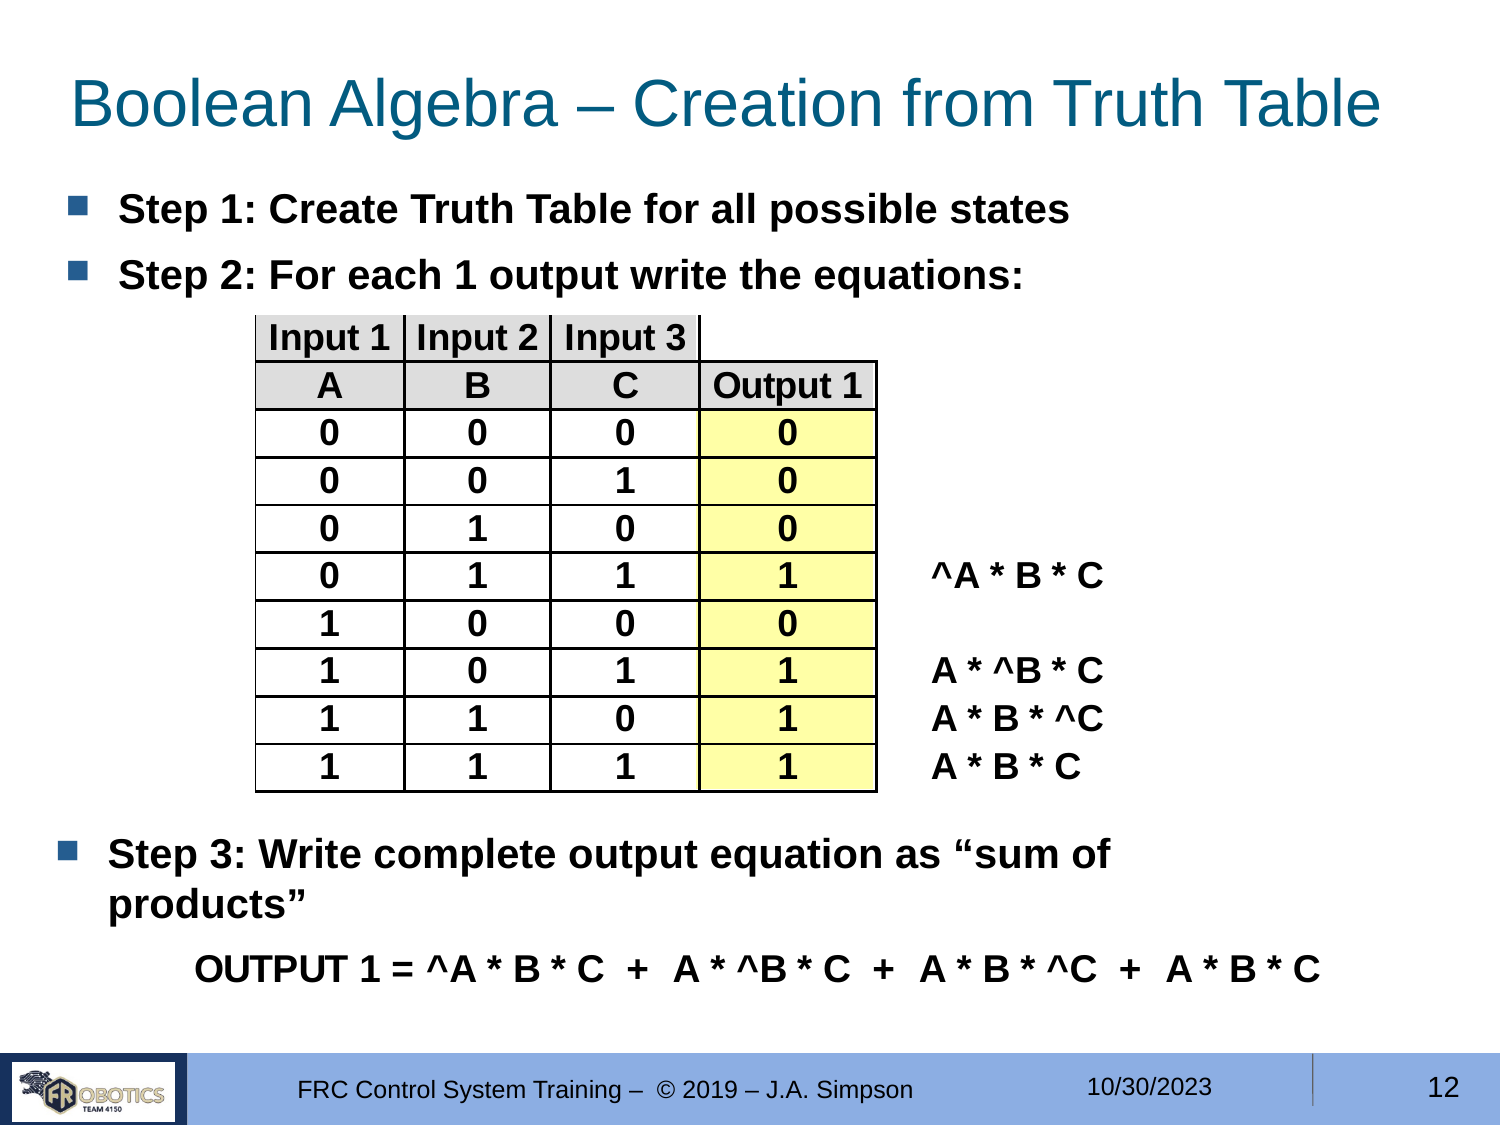

# Boolean Algebra – Creation from Truth Table
Step 1: Create Truth Table for all possible states
Step 2: For each 1 output write the equations:
Step 3: Write complete output equation as “sum of products”
10/30/2023
FRC Control System Training – © 2019 – J.A. Simpson